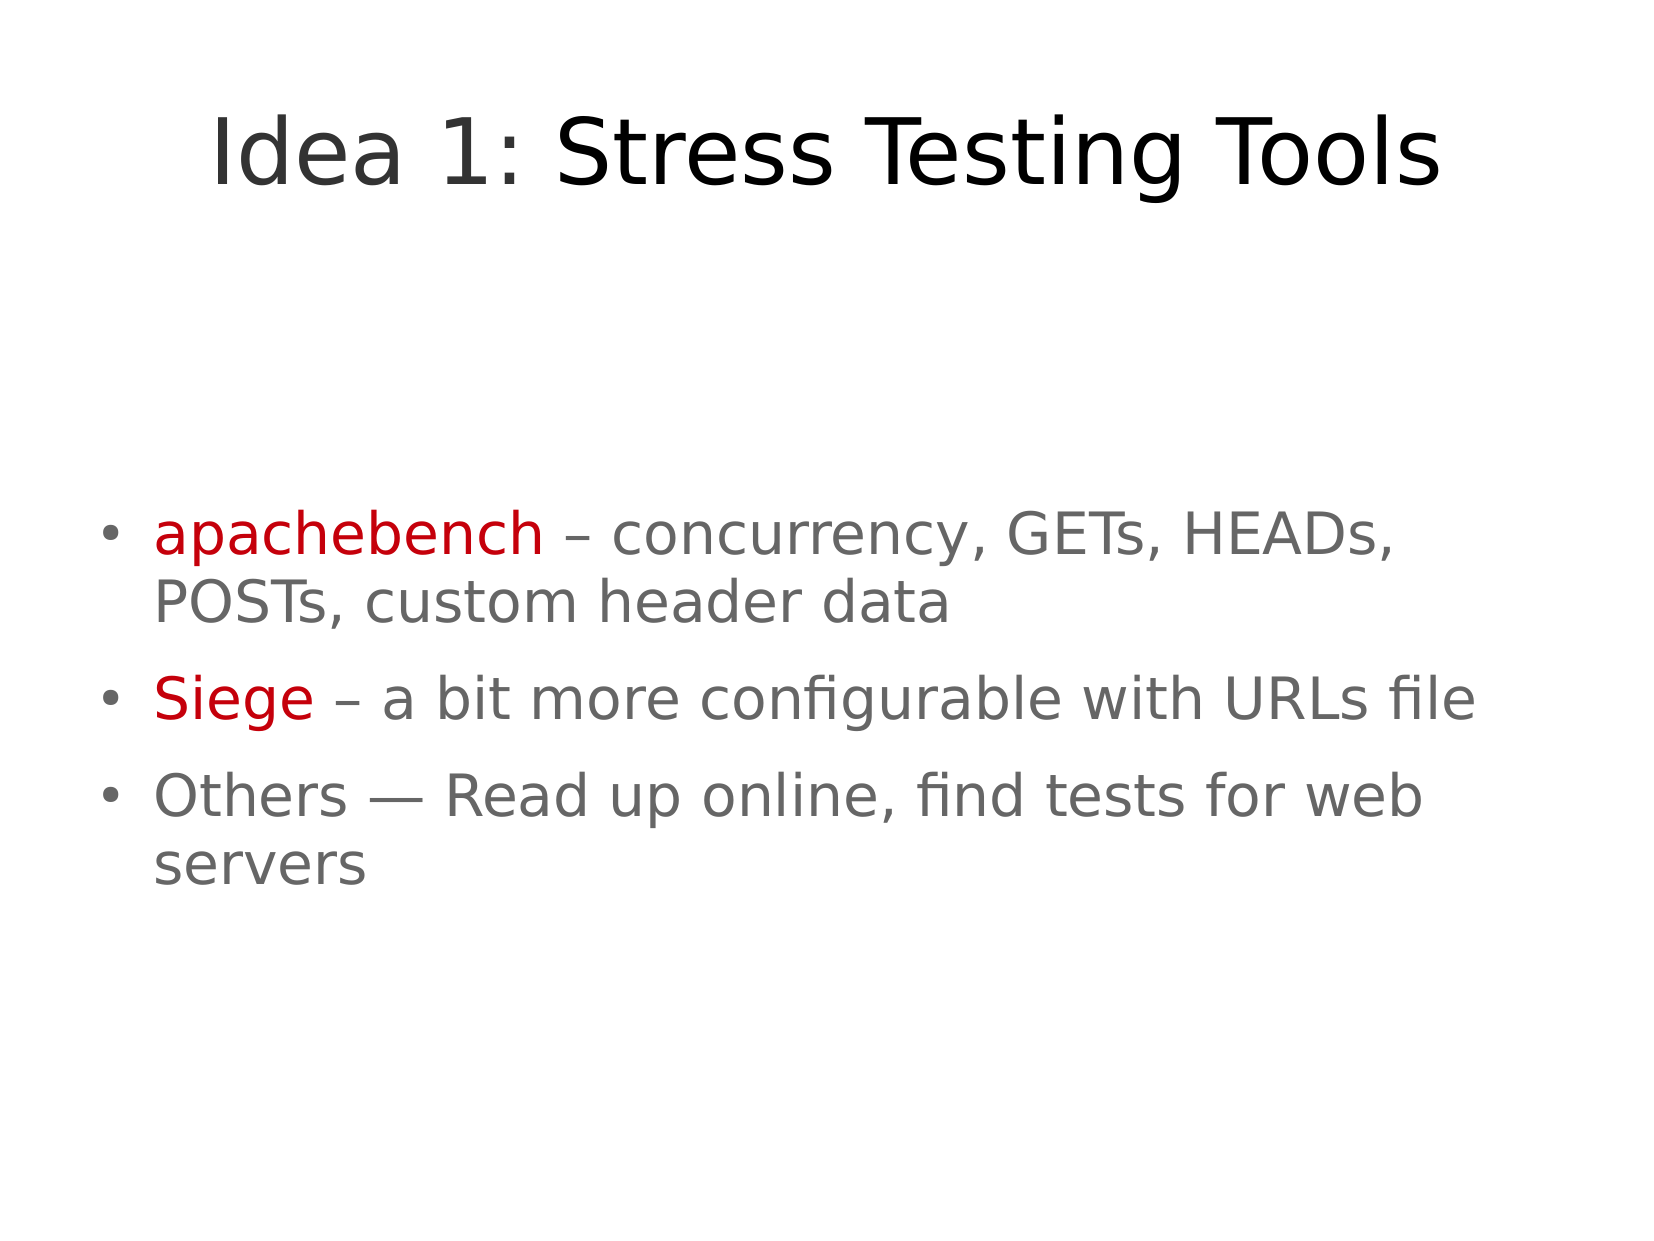

# Idea 1: Stress Testing Tools
apachebench – concurrency, GETs, HEADs, POSTs, custom header data
Siege – a bit more configurable with URLs file
Others — Read up online, find tests for web servers